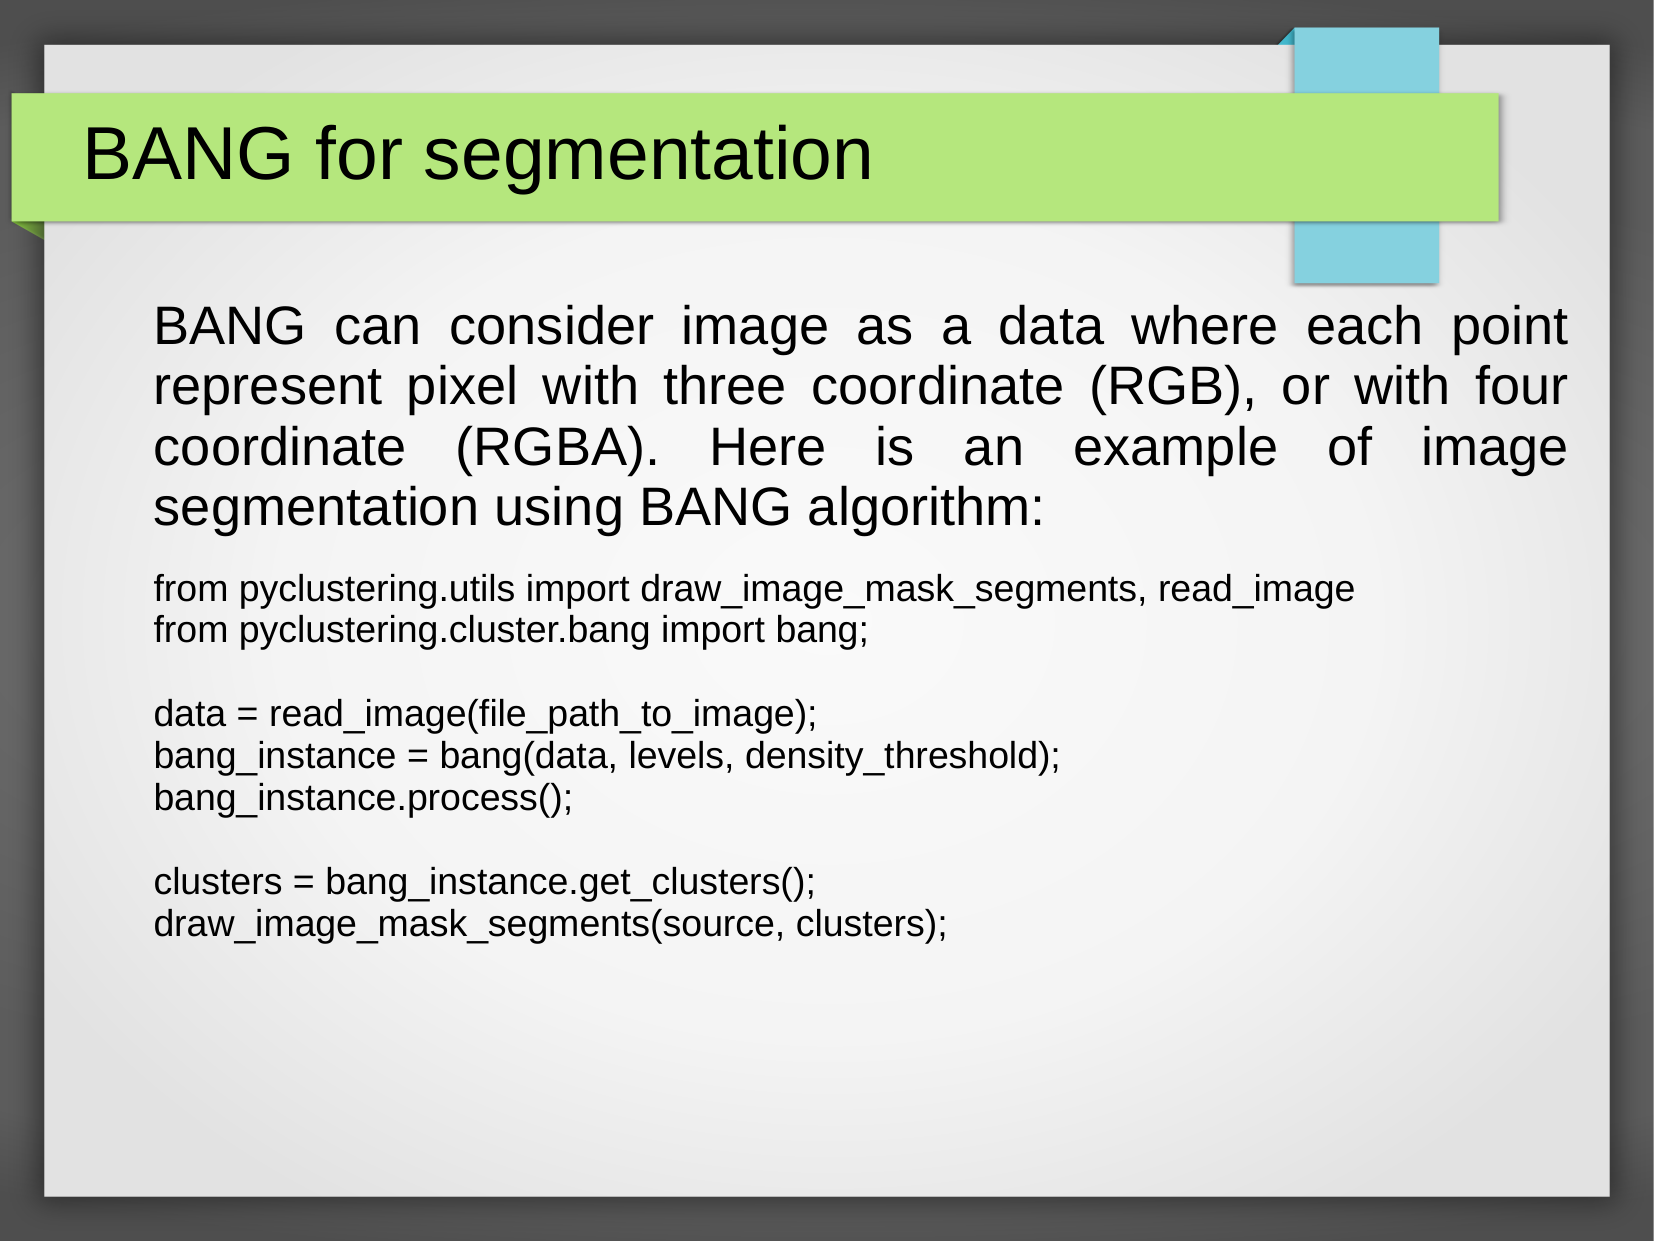

# BANG for segmentation
BANG can consider image as a data where each point represent pixel with three coordinate (RGB), or with four coordinate (RGBA). Here is an example of image segmentation using BANG algorithm:
from pyclustering.utils import draw_image_mask_segments, read_image
from pyclustering.cluster.bang import bang;
data = read_image(file_path_to_image);
bang_instance = bang(data, levels, density_threshold);
bang_instance.process();
clusters = bang_instance.get_clusters();
draw_image_mask_segments(source, clusters);